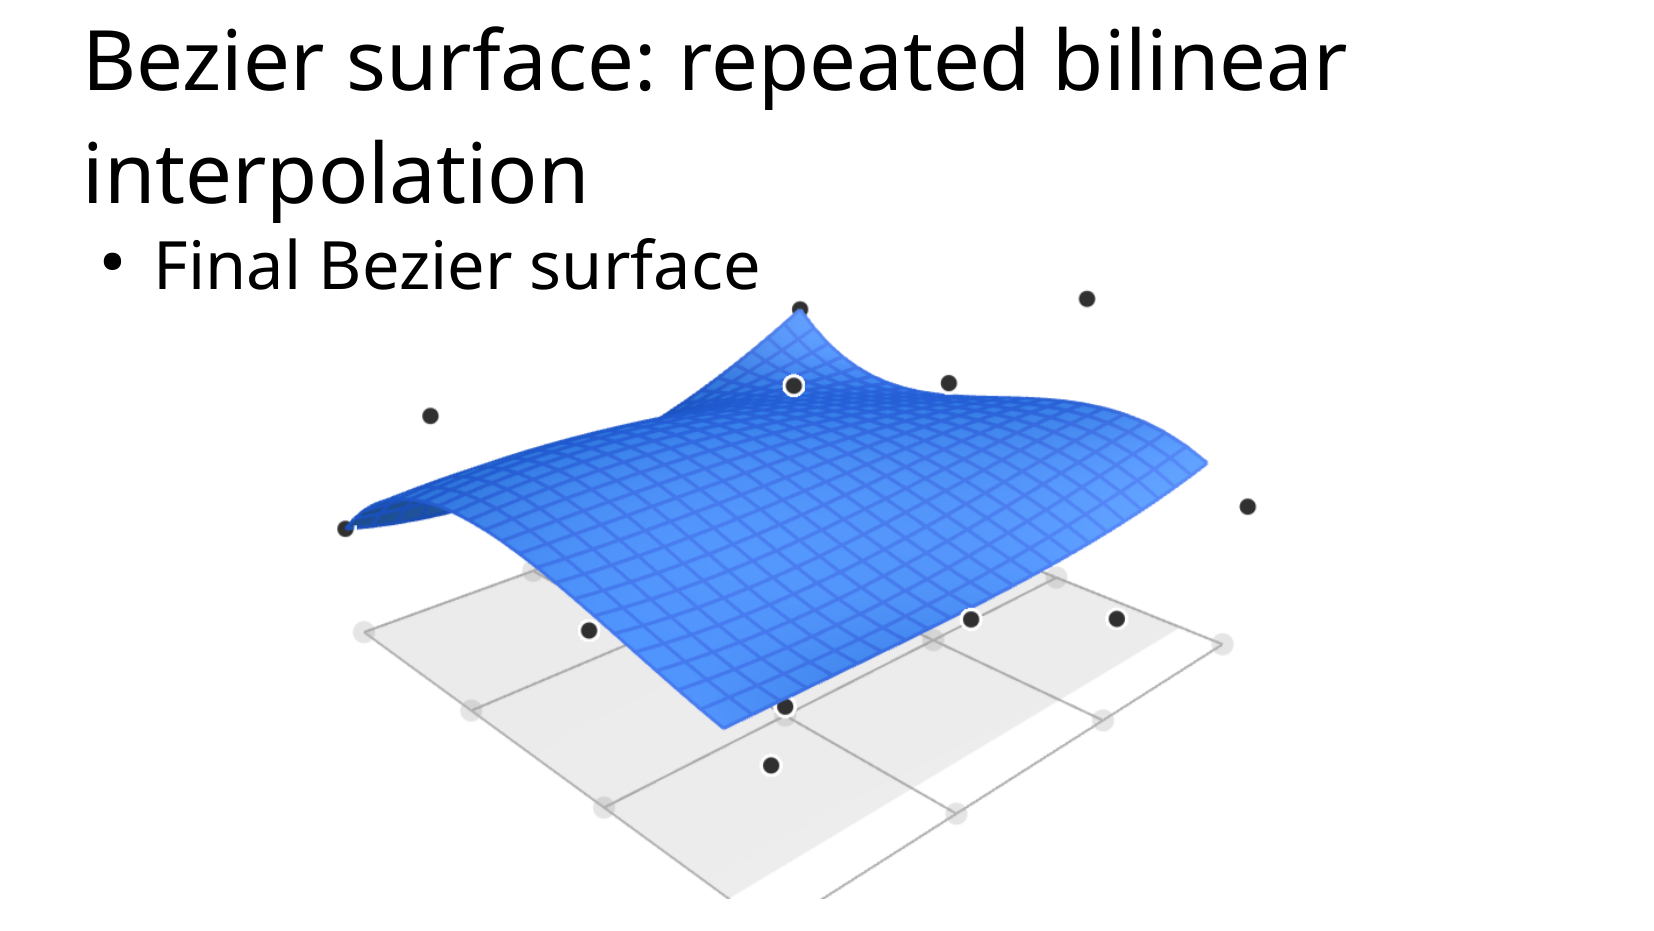

# Bezier surface: repeated bilinear interpolation
Final Bezier surface